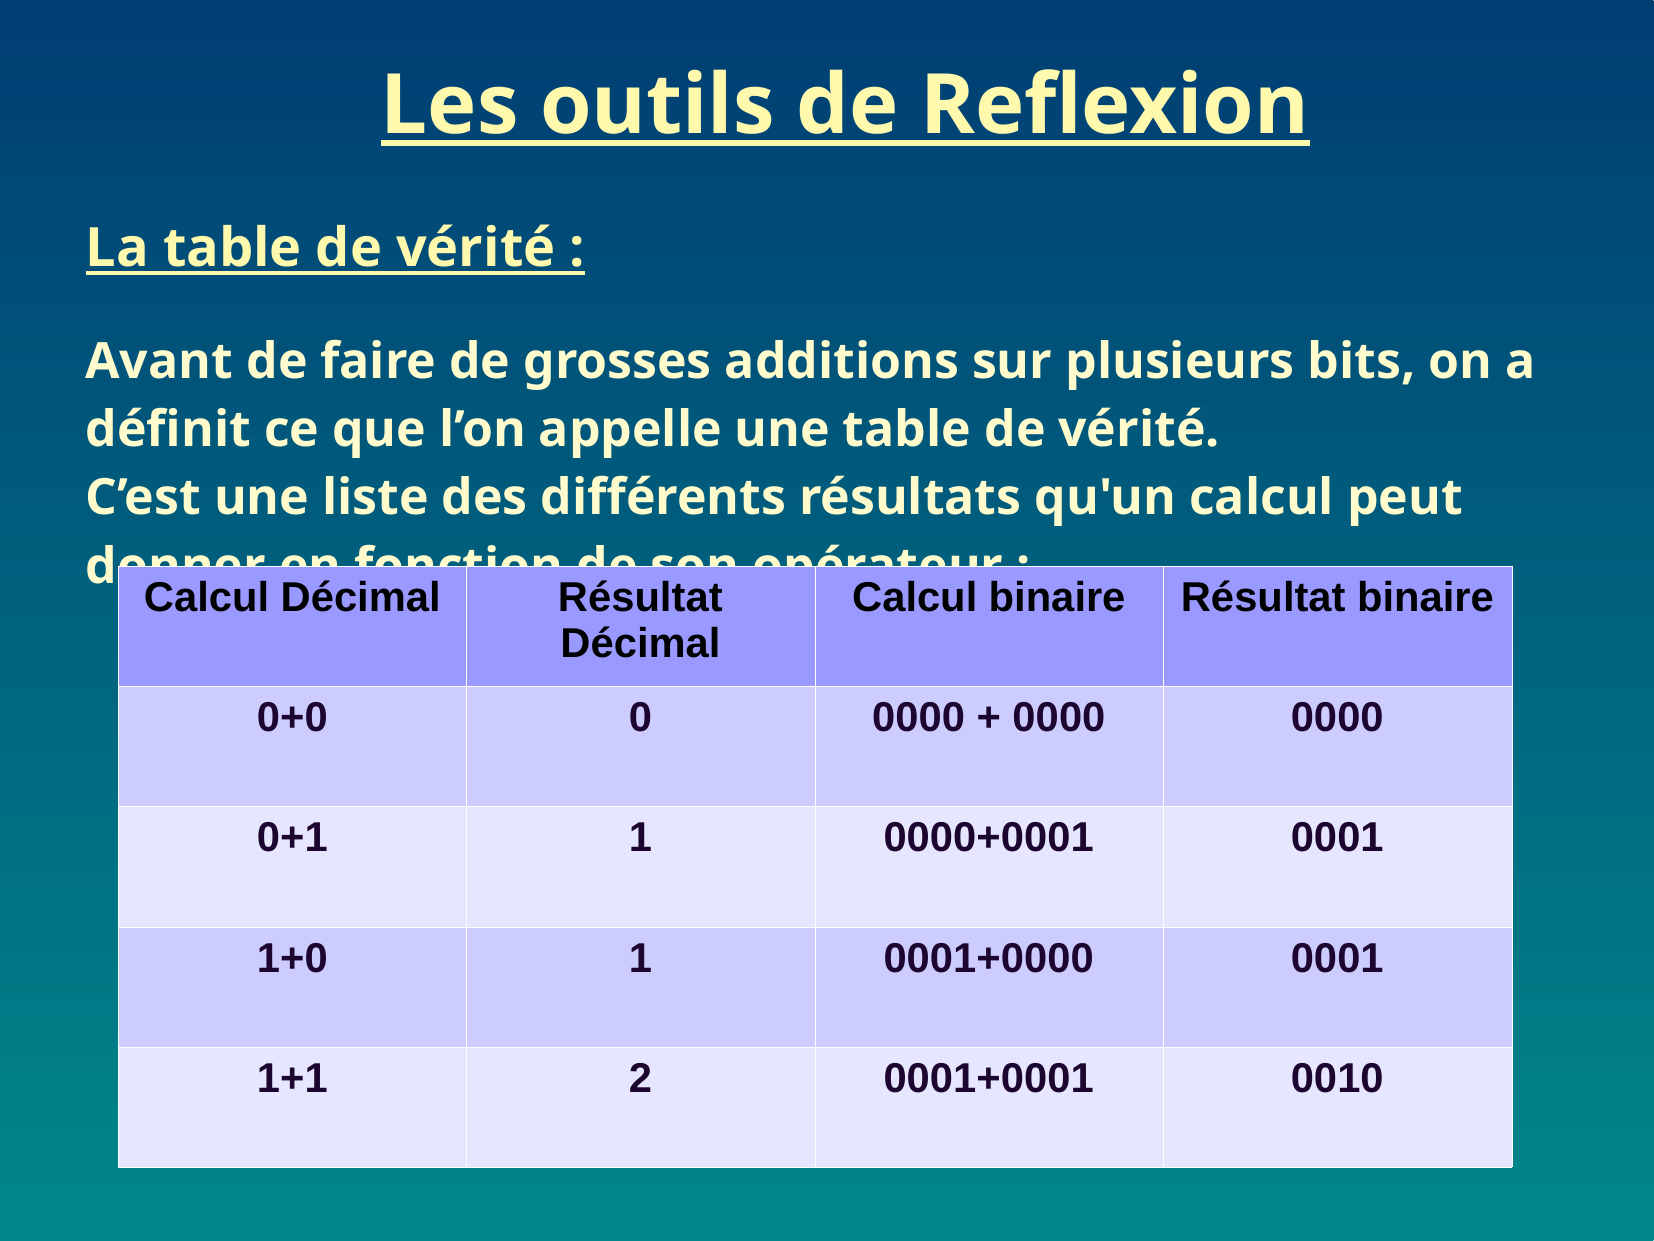

Les outils de Reflexion
La table de vérité :
Avant de faire de grosses additions sur plusieurs bits, on a définit ce que l’on appelle une table de vérité.
C’est une liste des différents résultats qu'un calcul peut donner en fonction de son opérateur :
| Calcul Décimal | Résultat Décimal | Calcul binaire | Résultat binaire |
| --- | --- | --- | --- |
| 0+0 | 0 | 0000 + 0000 | 0000 |
| 0+1 | 1 | 0000+0001 | 0001 |
| 1+0 | 1 | 0001+0000 | 0001 |
| 1+1 | 2 | 0001+0001 | 0010 |